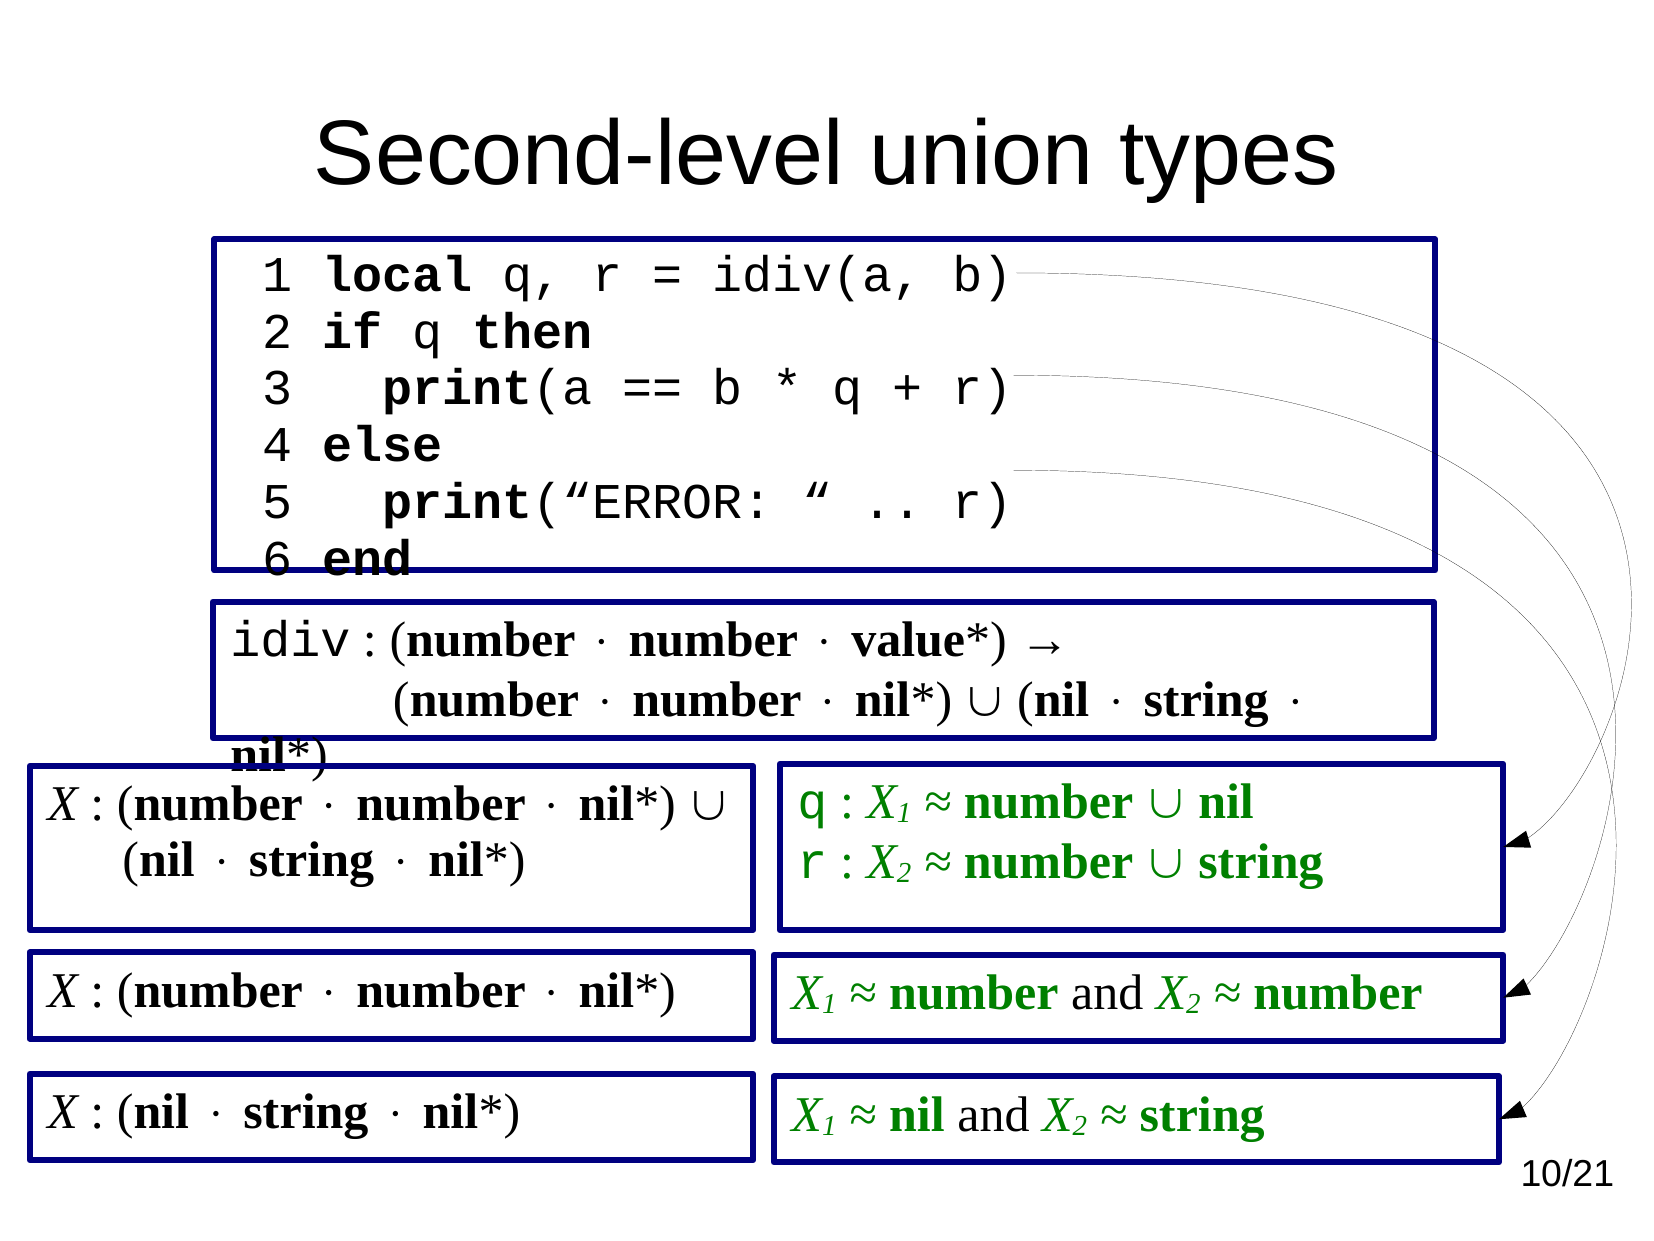

# Second-level union types
 1 local q, r = idiv(a, b)
 2 if q then
 3 print(a == b * q + r)
 4 else
 5 print(“ERROR: “ .. r)
 6 end
idiv : (number × number × value*) →
 (number × number × nil*) ∪ (nil × string × nil*)
q : X1 ≈ number ∪ nil
r : X2 ≈ number ∪ string
X : (number × number × nil*) ∪
 (nil × string × nil*)
X : (number × number × nil*)
X1 ≈ number and X2 ≈ number
X : (nil × string × nil*)
X1 ≈ nil and X2 ≈ string
 10/21